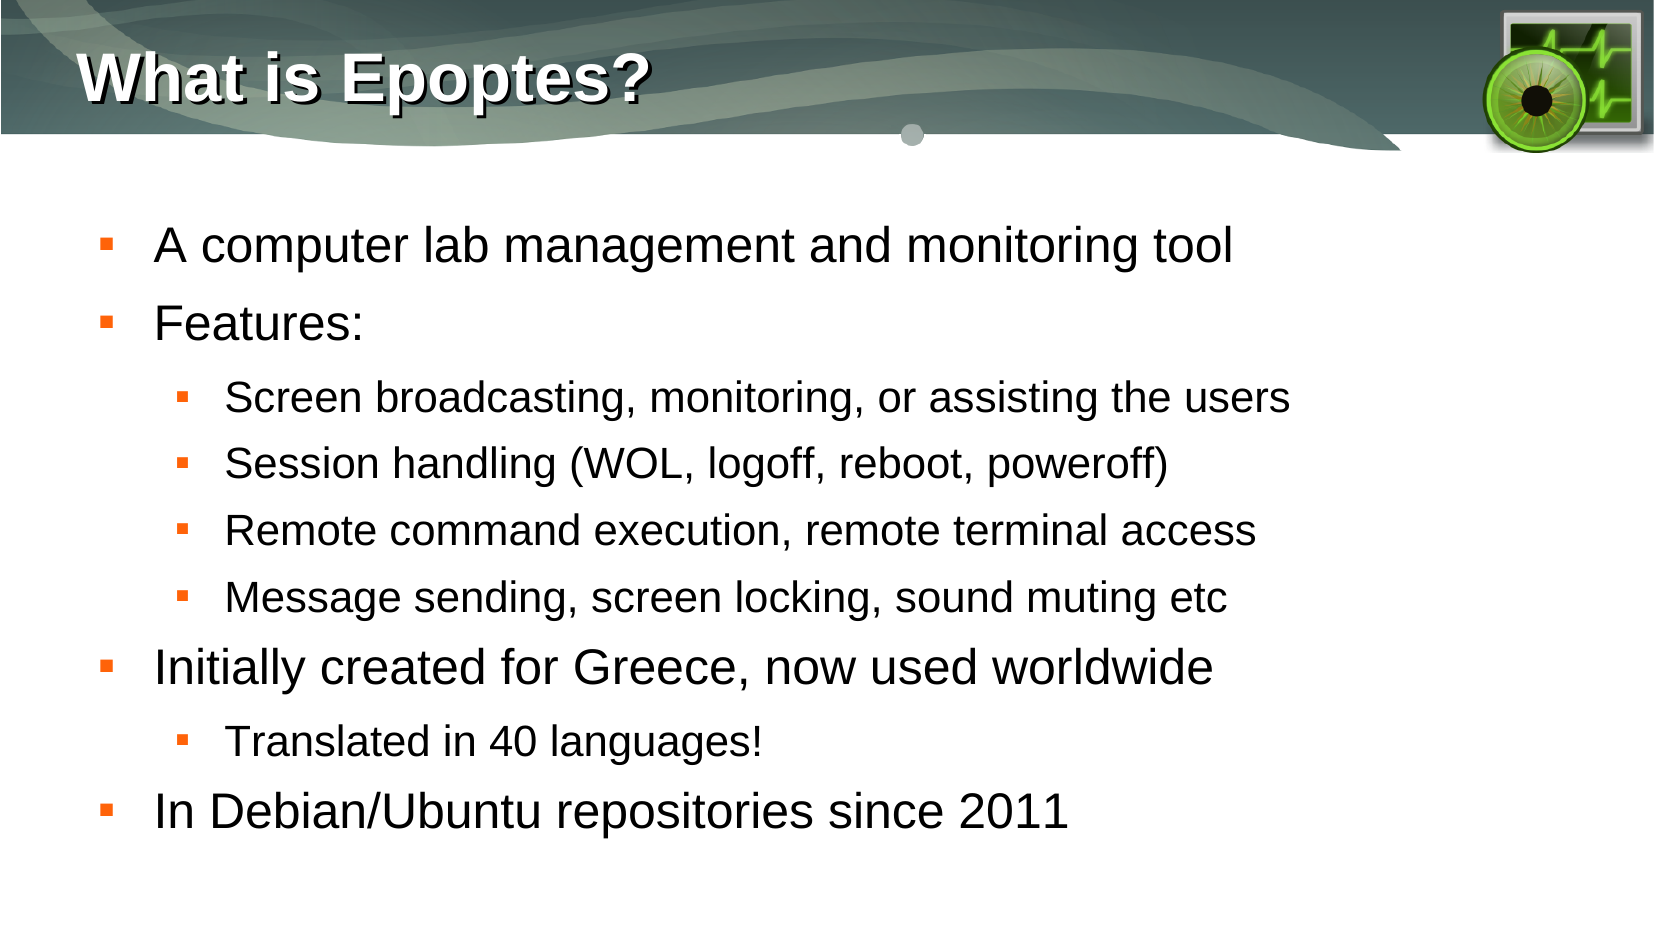

# What is Epoptes?
A computer lab management and monitoring tool
Features:
Screen broadcasting, monitoring, or assisting the users
Session handling (WOL, logoff, reboot, poweroff)
Remote command execution, remote terminal access
Message sending, screen locking, sound muting etc
Initially created for Greece, now used worldwide
Translated in 40 languages!
In Debian/Ubuntu repositories since 2011